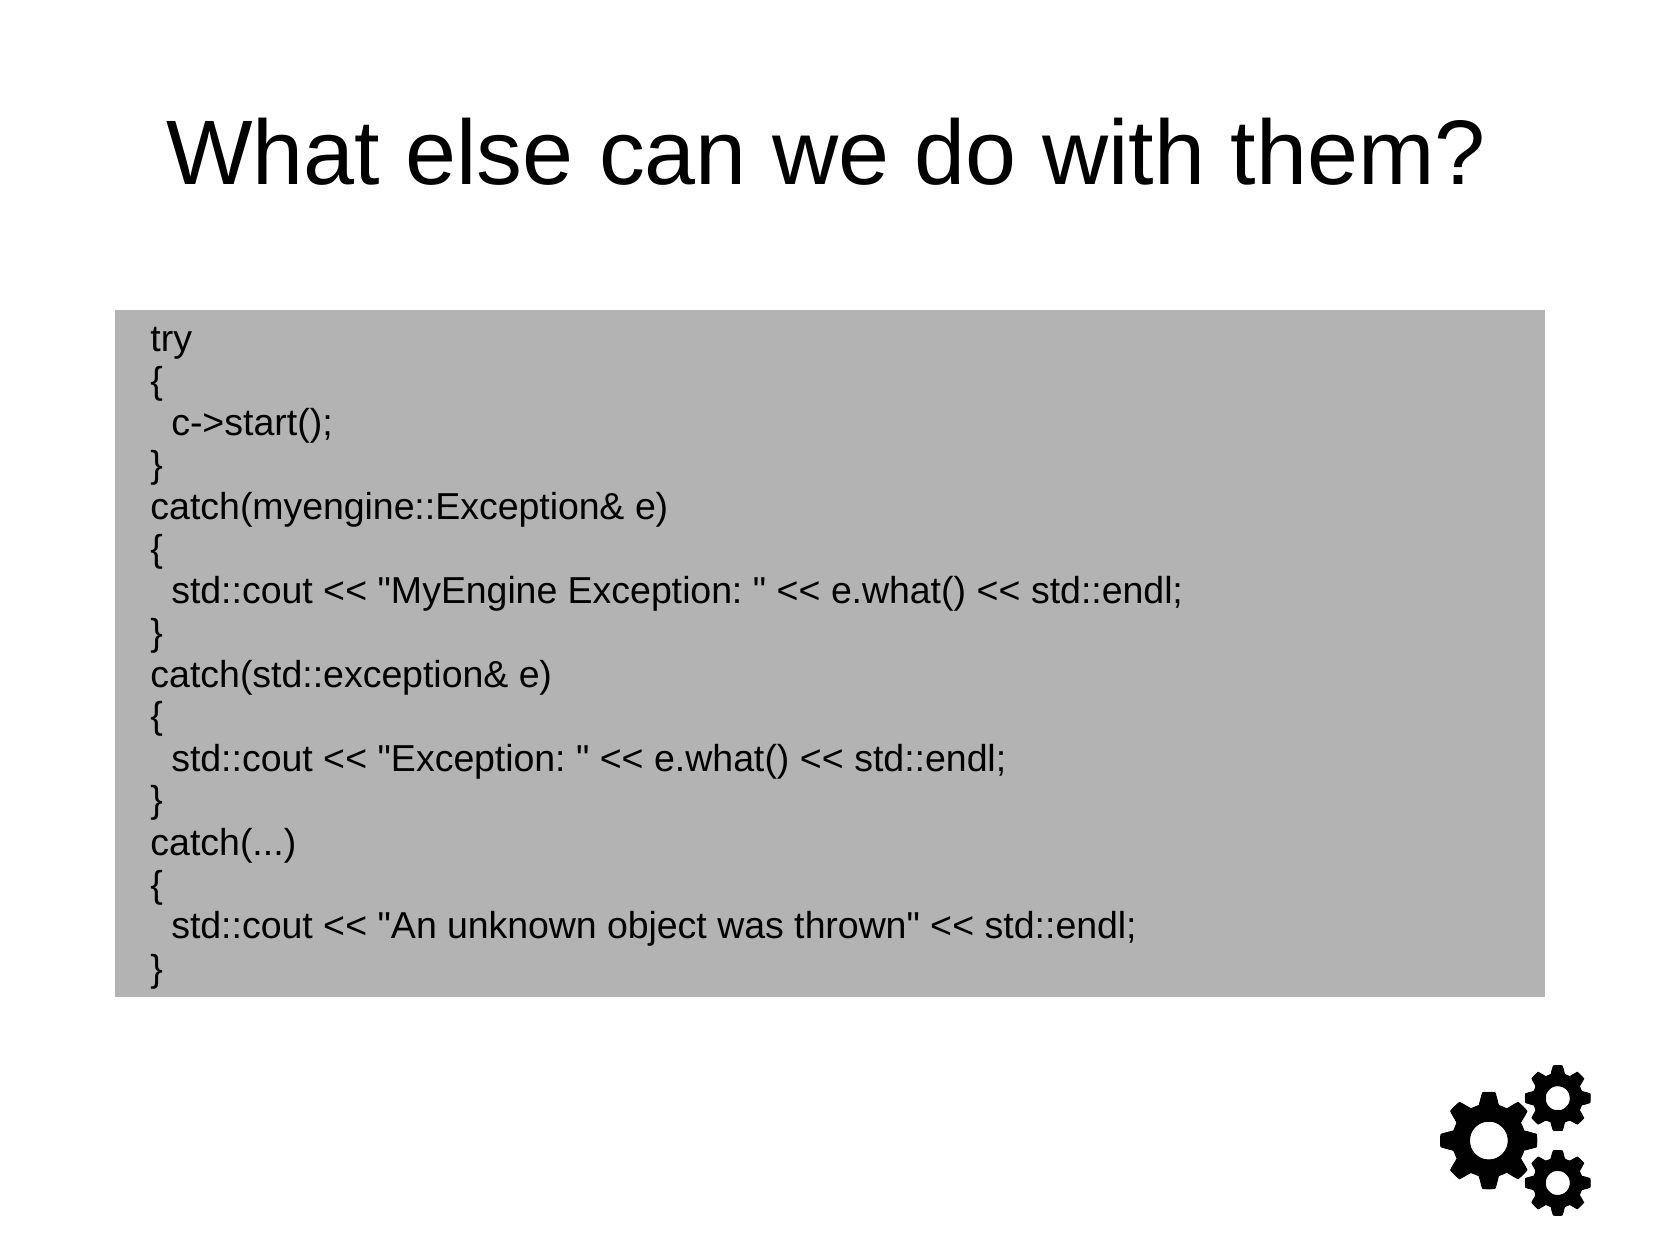

# What else can we do with them?
| try { c->start(); } catch(myengine::Exception& e) { std::cout << "MyEngine Exception: " << e.what() << std::endl; } catch(std::exception& e) { std::cout << "Exception: " << e.what() << std::endl; } catch(...) { std::cout << "An unknown object was thrown" << std::endl; } |
| --- |